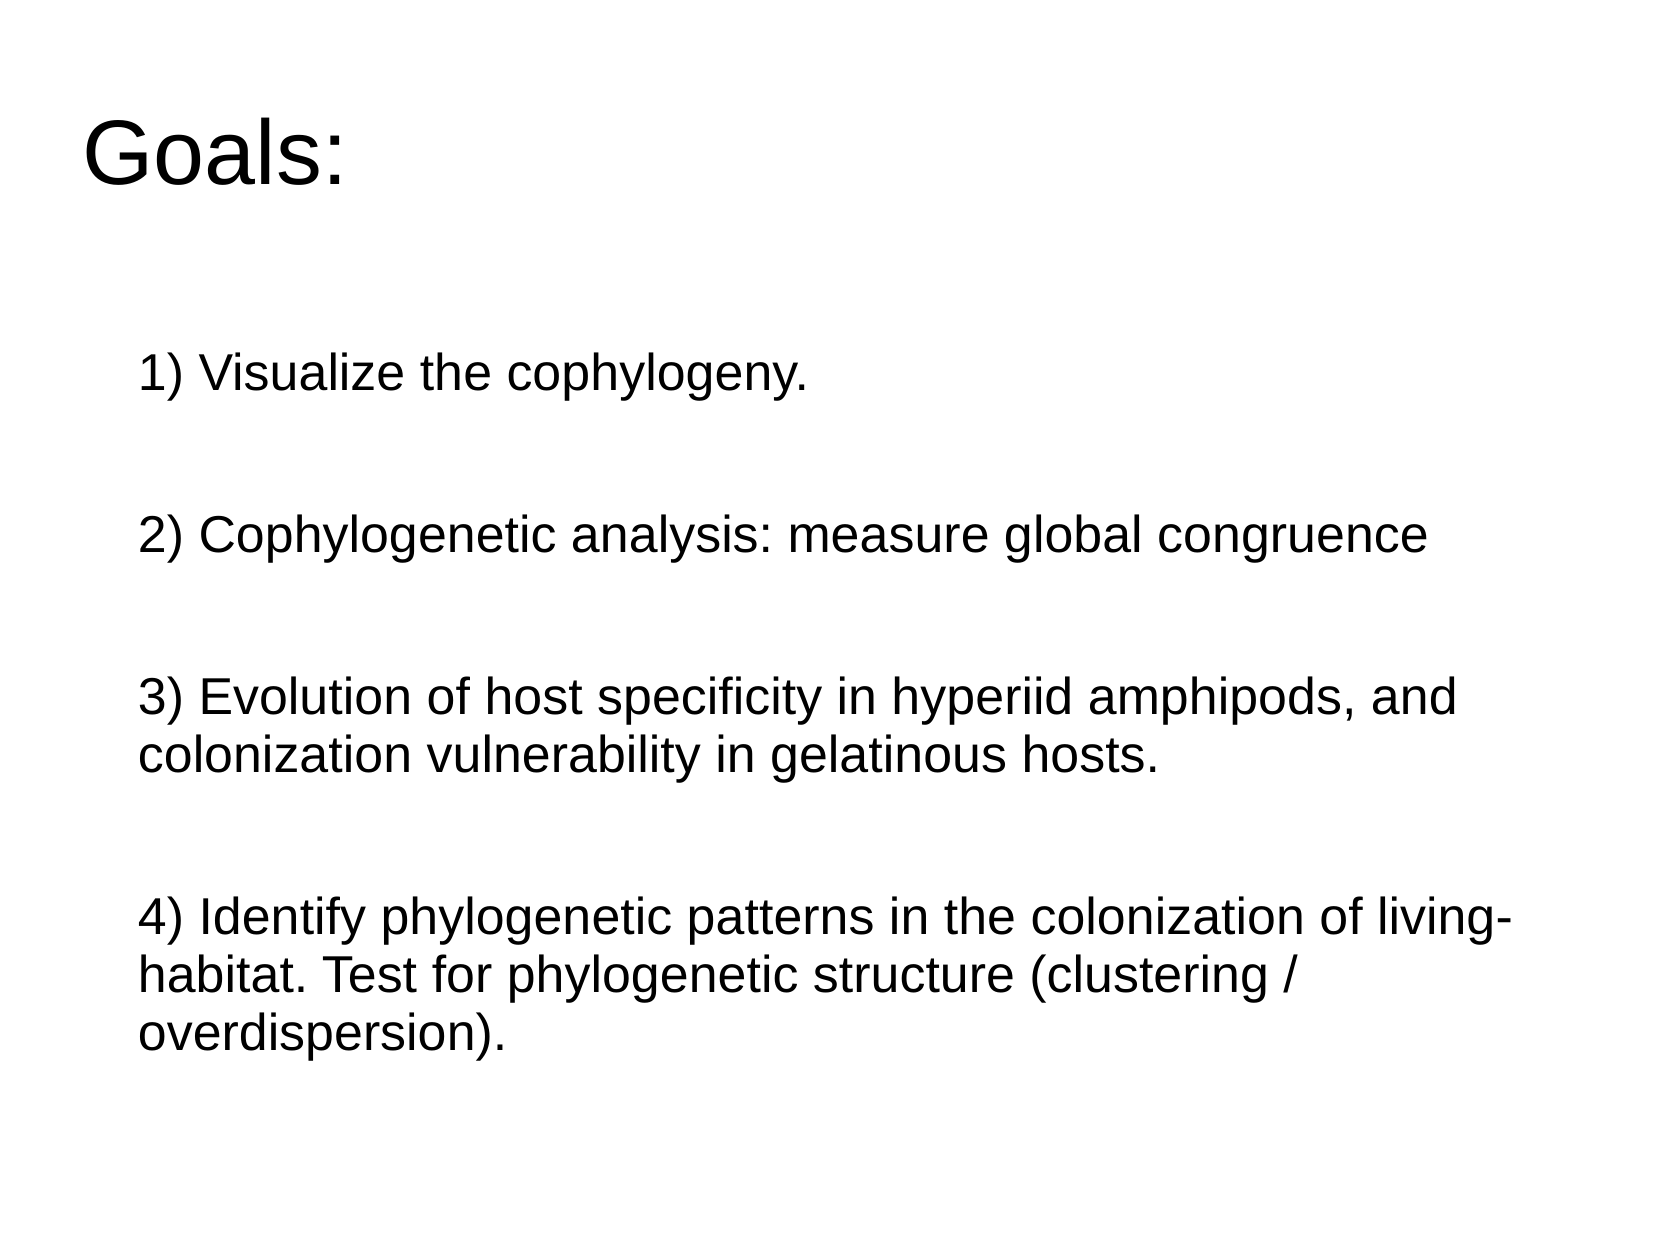

# Goals:
1) Visualize the cophylogeny.
2) Cophylogenetic analysis: measure global congruence
3) Evolution of host specificity in hyperiid amphipods, and colonization vulnerability in gelatinous hosts.
4) Identify phylogenetic patterns in the colonization of living-habitat. Test for phylogenetic structure (clustering / overdispersion).